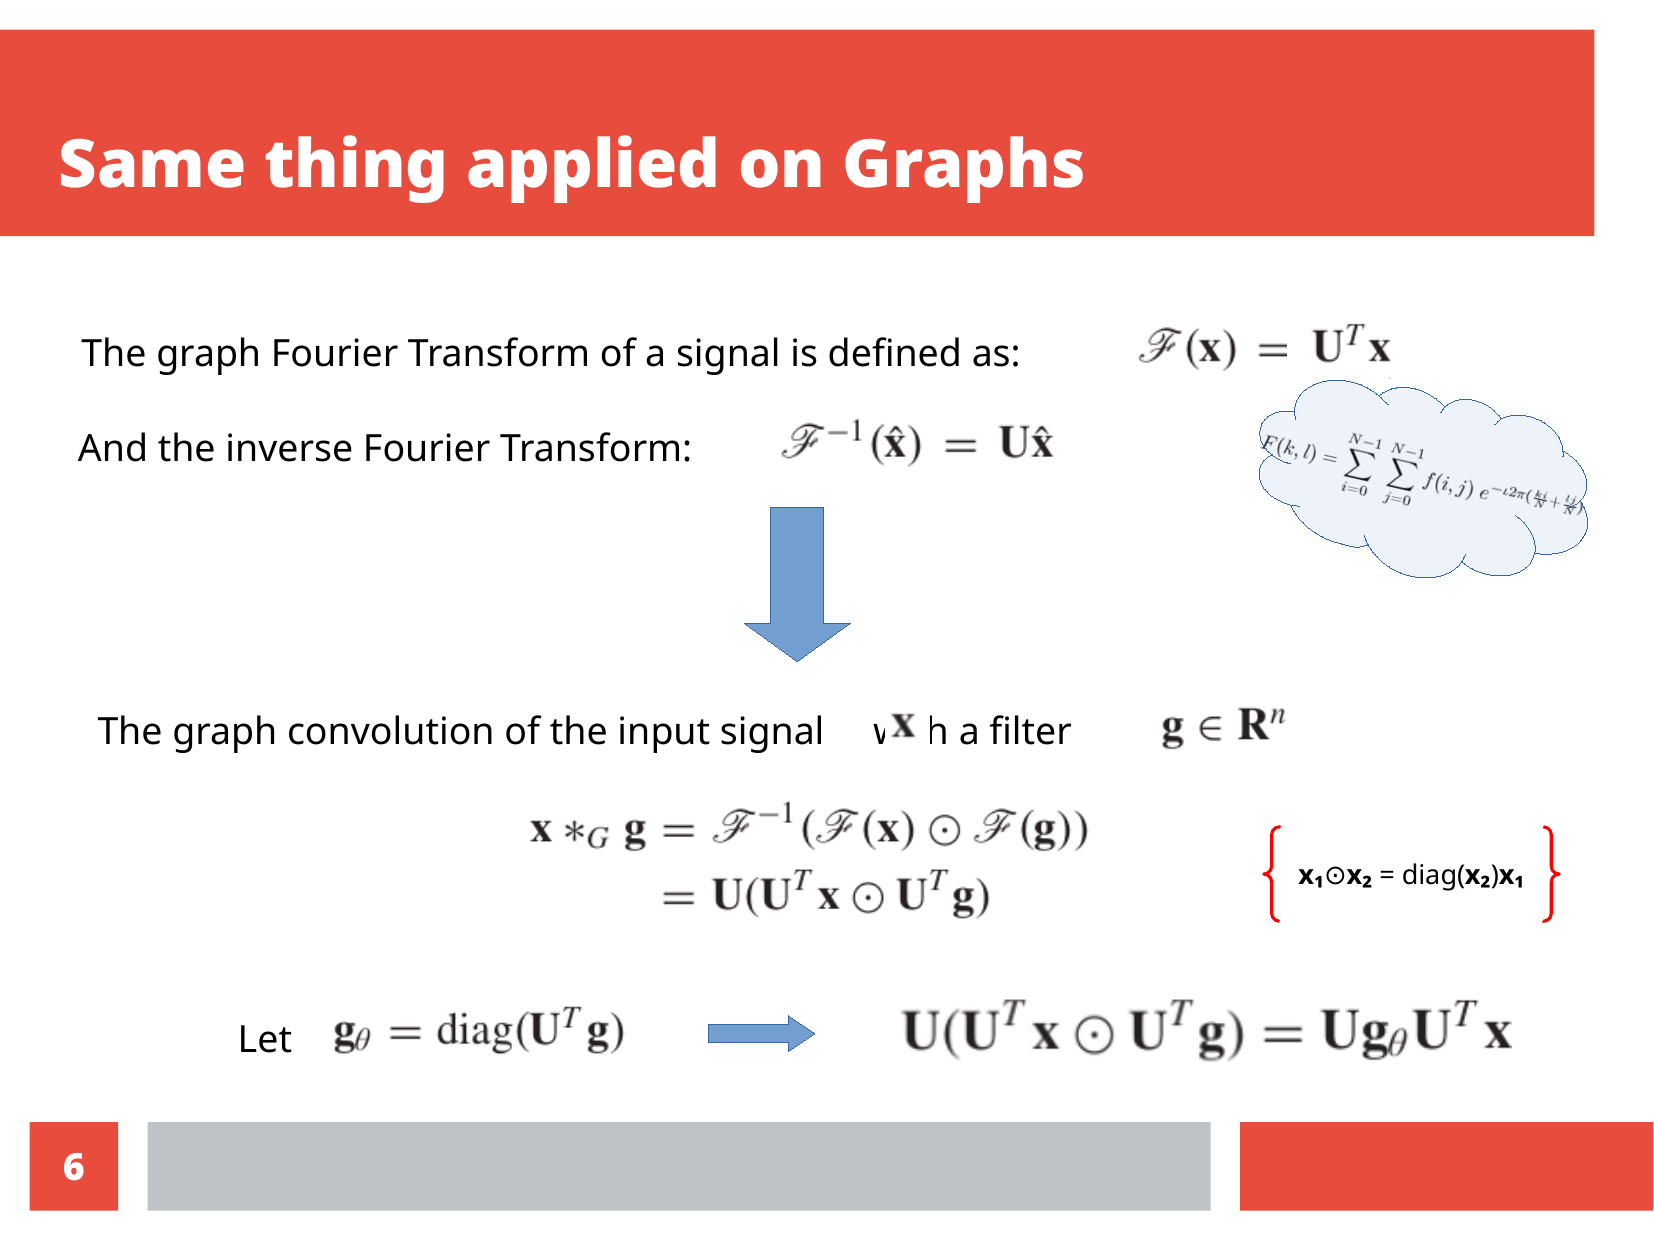

# Same thing applied on Graphs
The graph Fourier Transform of a signal is defined as:
And the inverse Fourier Transform:
The graph convolution of the input signal with a filter is:
x₁⊙x₂ = diag(x₂)x₁
Let
6